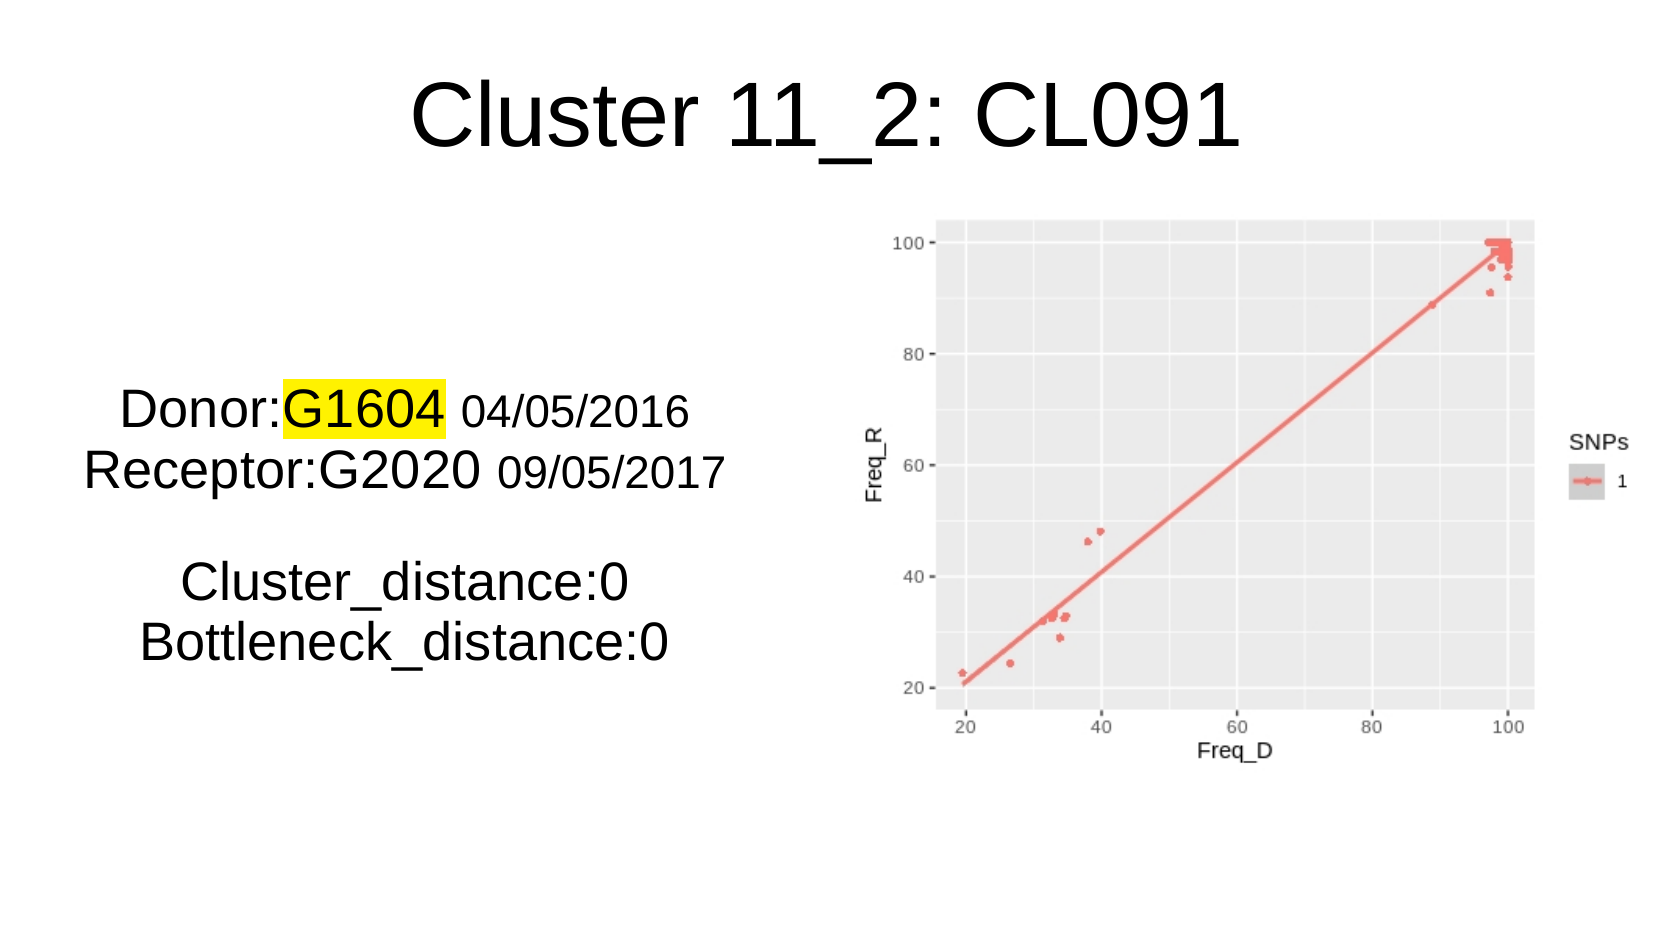

# Cluster 11_2: CL091
Donor:G1604 04/05/2016
Receptor:G2020 09/05/2017
Cluster_distance:0
Bottleneck_distance:0